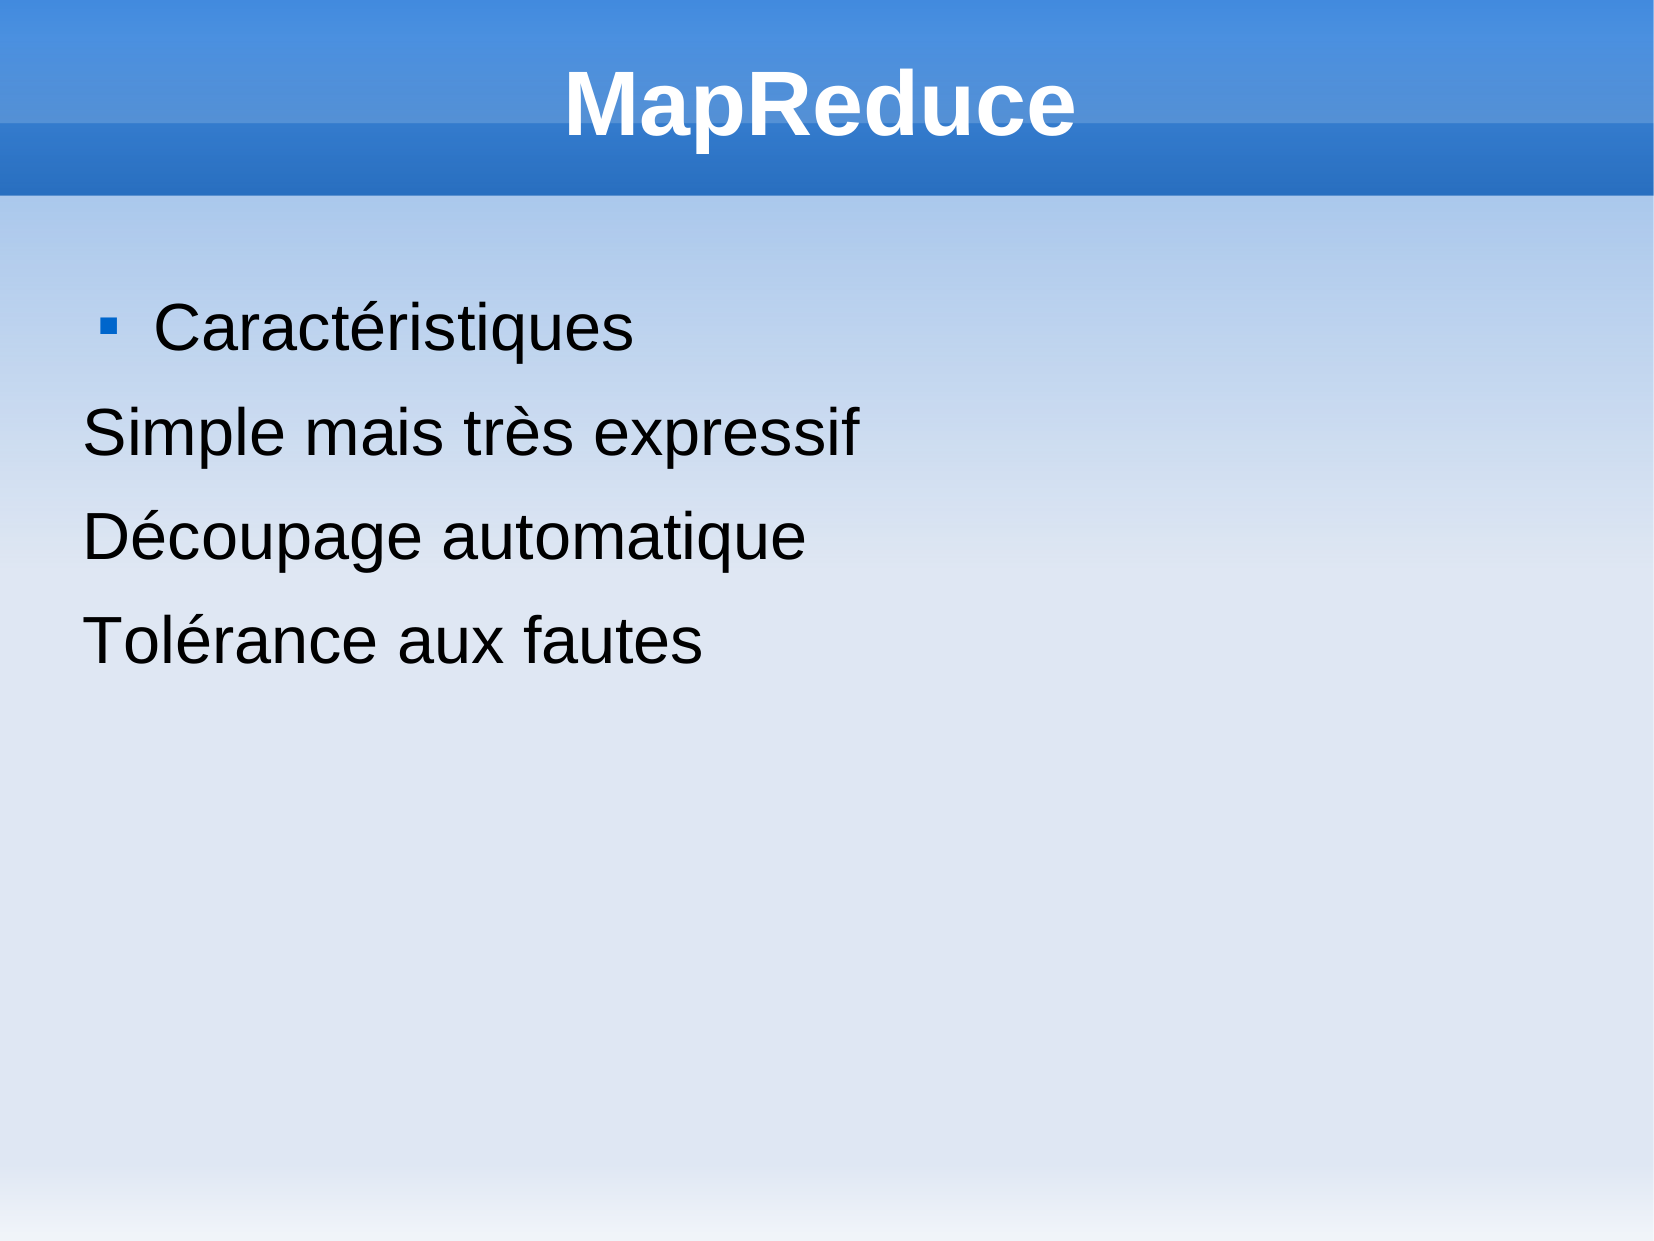

# MapReduce
Caractéristiques
Simple mais très expressif
Découpage automatique
Tolérance aux fautes